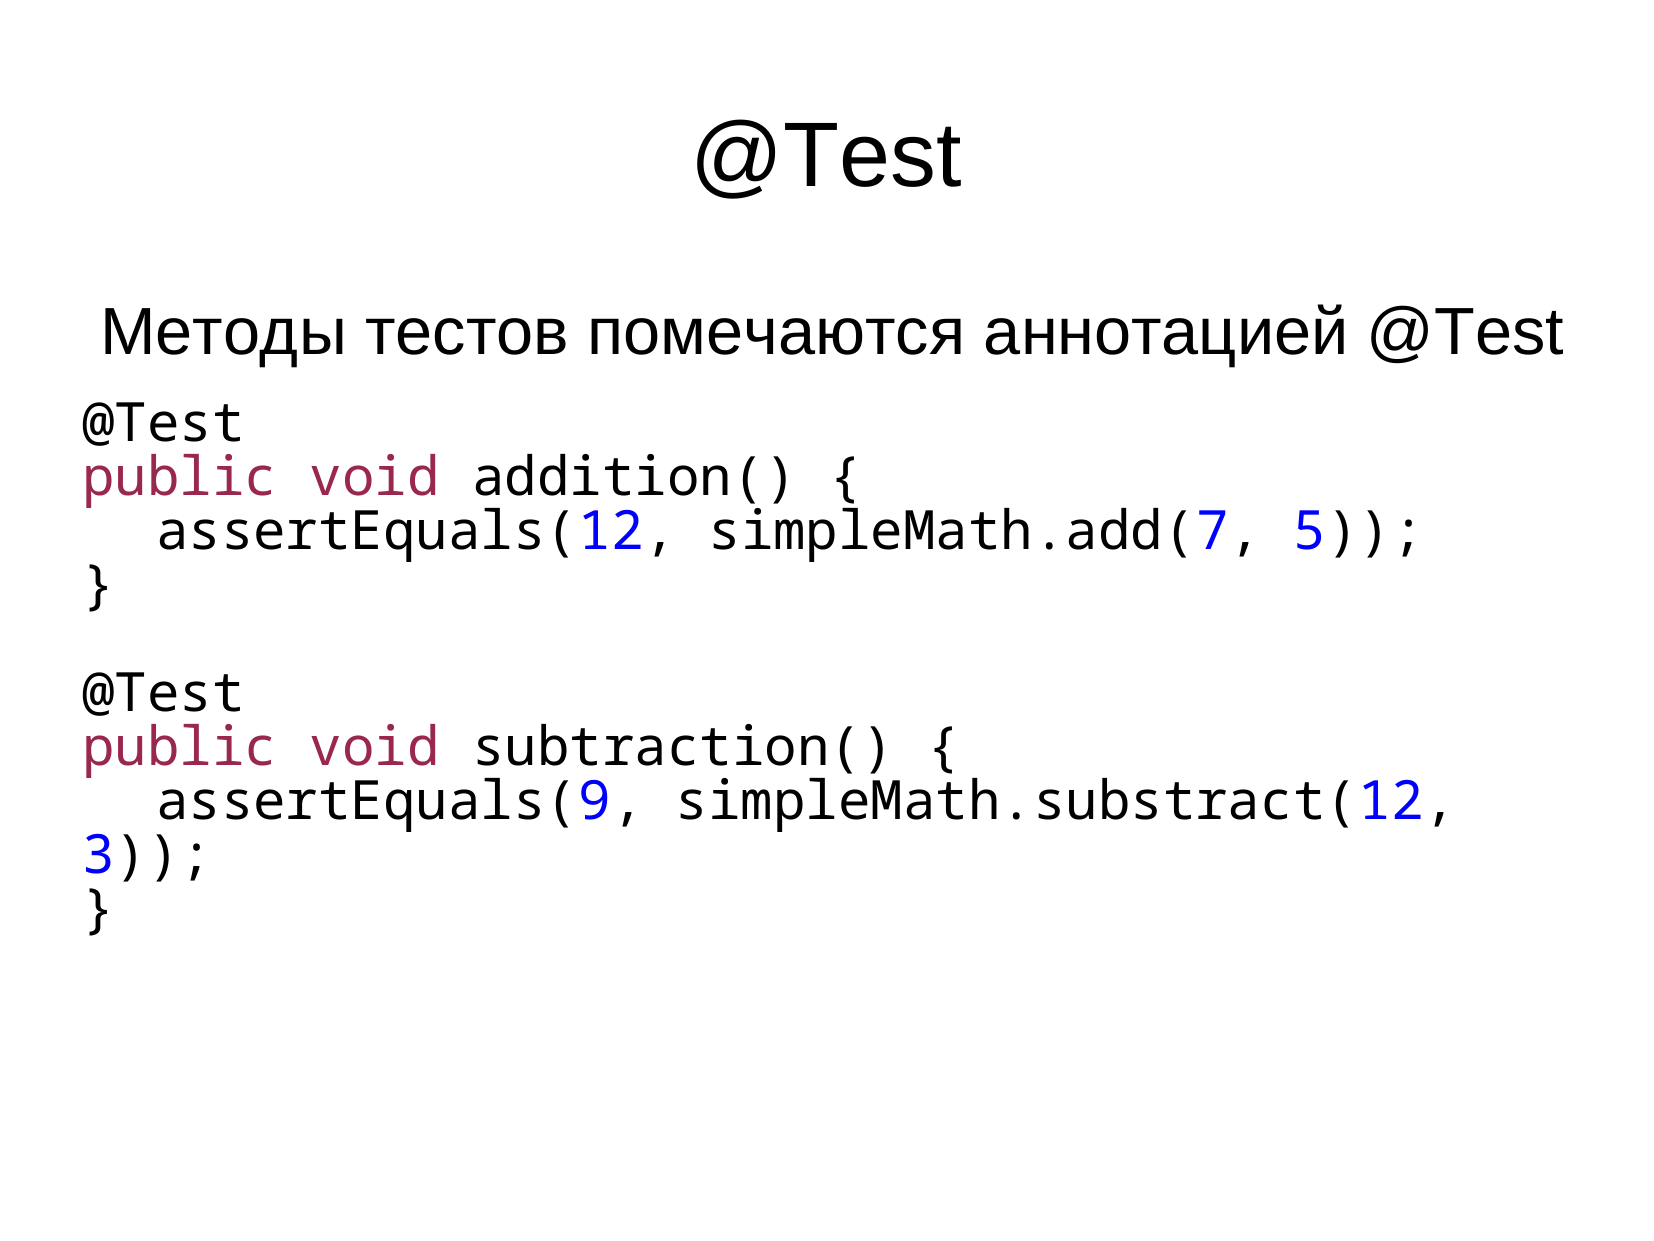

# @Test
Методы тестов помечаются аннотацией @Test
@Test
public void addition() {
	assertEquals(12, simpleMath.add(7, 5));
}
@Test
public void subtraction() {
	assertEquals(9, simpleMath.substract(12, 3));
}